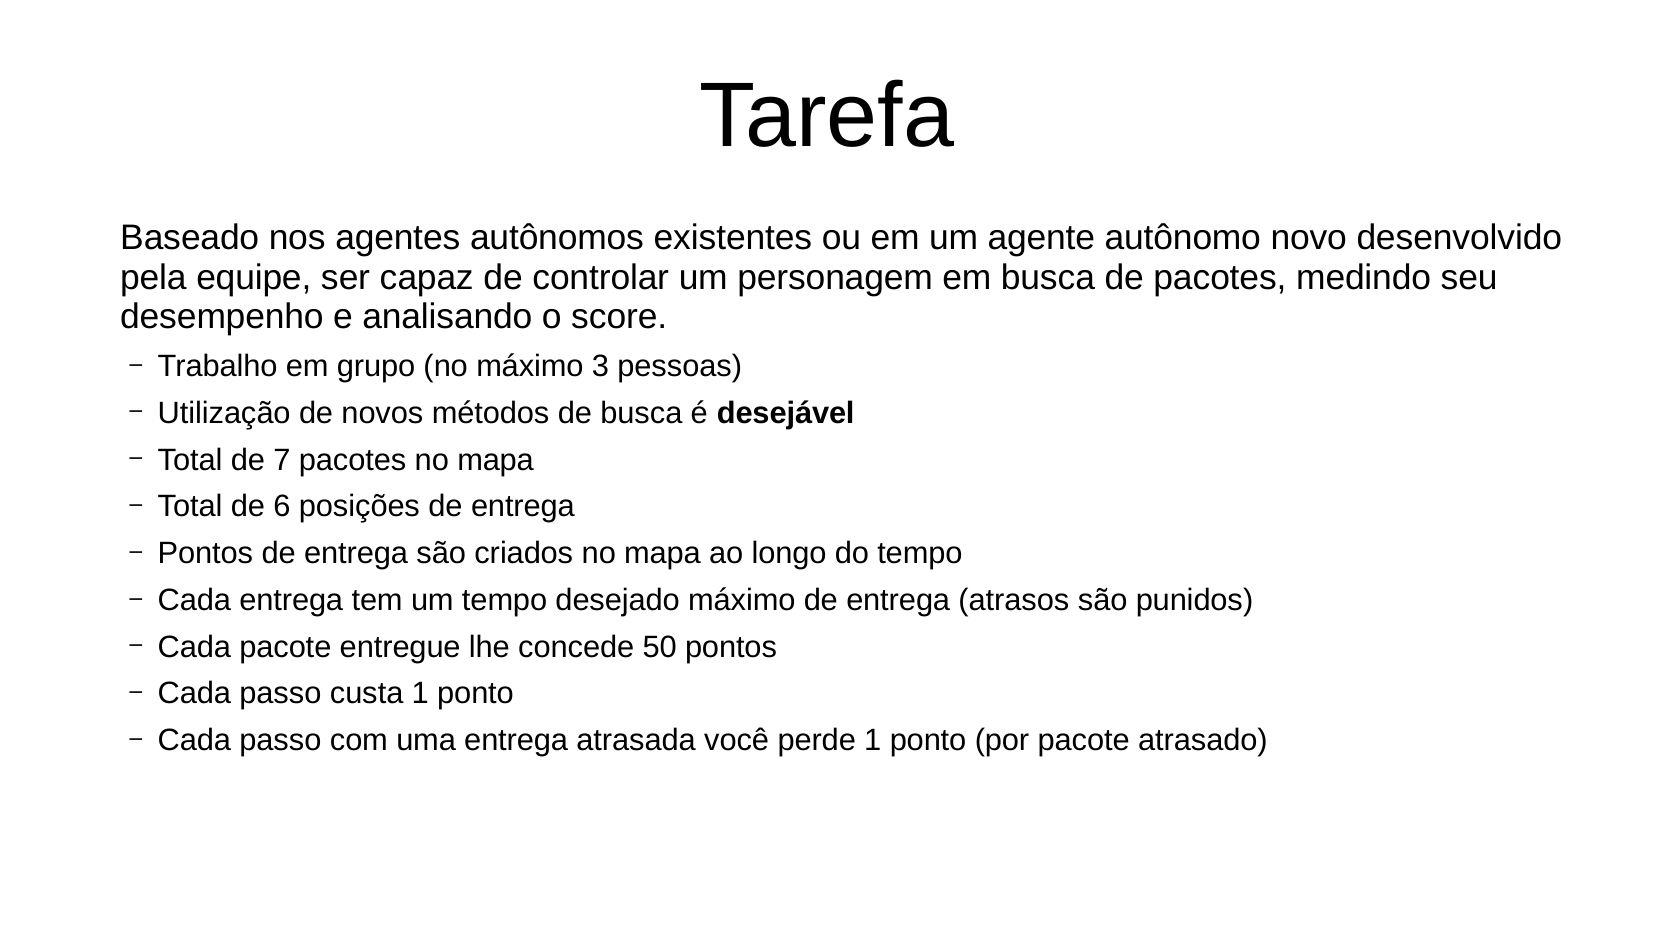

# Tarefa
Baseado nos agentes autônomos existentes ou em um agente autônomo novo desenvolvido pela equipe, ser capaz de controlar um personagem em busca de pacotes, medindo seu desempenho e analisando o score.
Trabalho em grupo (no máximo 3 pessoas)
Utilização de novos métodos de busca é desejável
Total de 7 pacotes no mapa
Total de 6 posições de entrega
Pontos de entrega são criados no mapa ao longo do tempo
Cada entrega tem um tempo desejado máximo de entrega (atrasos são punidos)
Cada pacote entregue lhe concede 50 pontos
Cada passo custa 1 ponto
Cada passo com uma entrega atrasada você perde 1 ponto (por pacote atrasado)